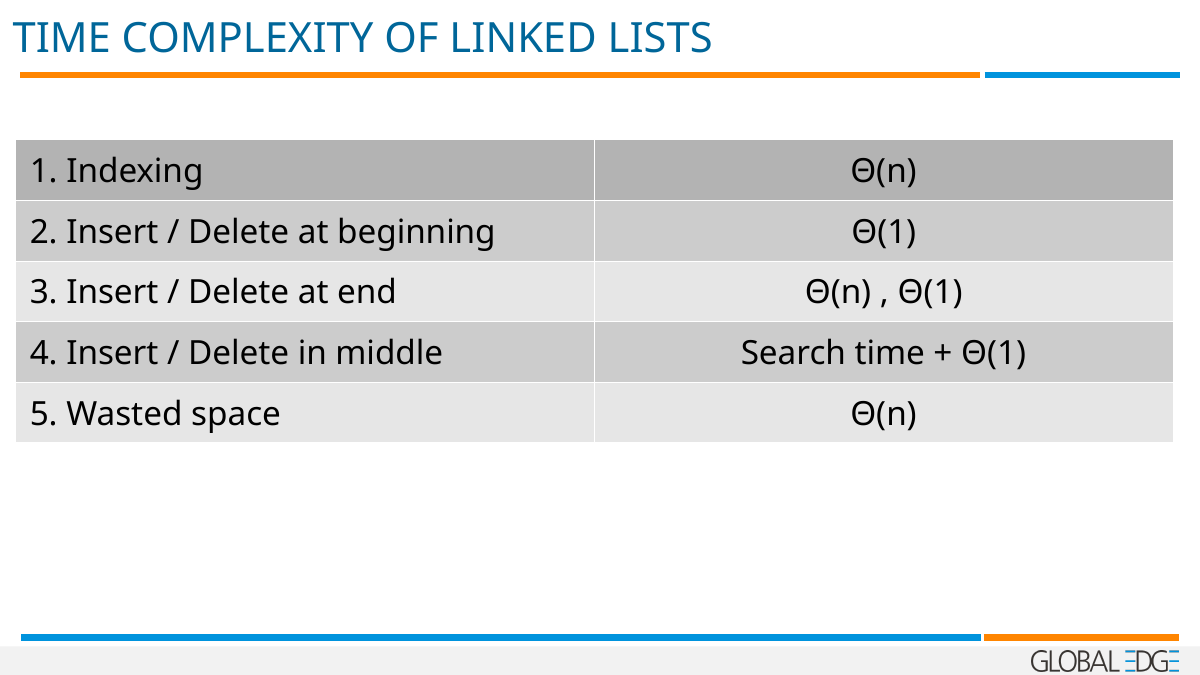

# TIME COMPLEXITY OF LINKED LISTS
| 1. Indexing | Θ(n) |
| --- | --- |
| 2. Insert / Delete at beginning | Θ(1) |
| 3. Insert / Delete at end | Θ(n) , Θ(1) |
| 4. Insert / Delete in middle | Search time + Θ(1) |
| 5. Wasted space | Θ(n) |